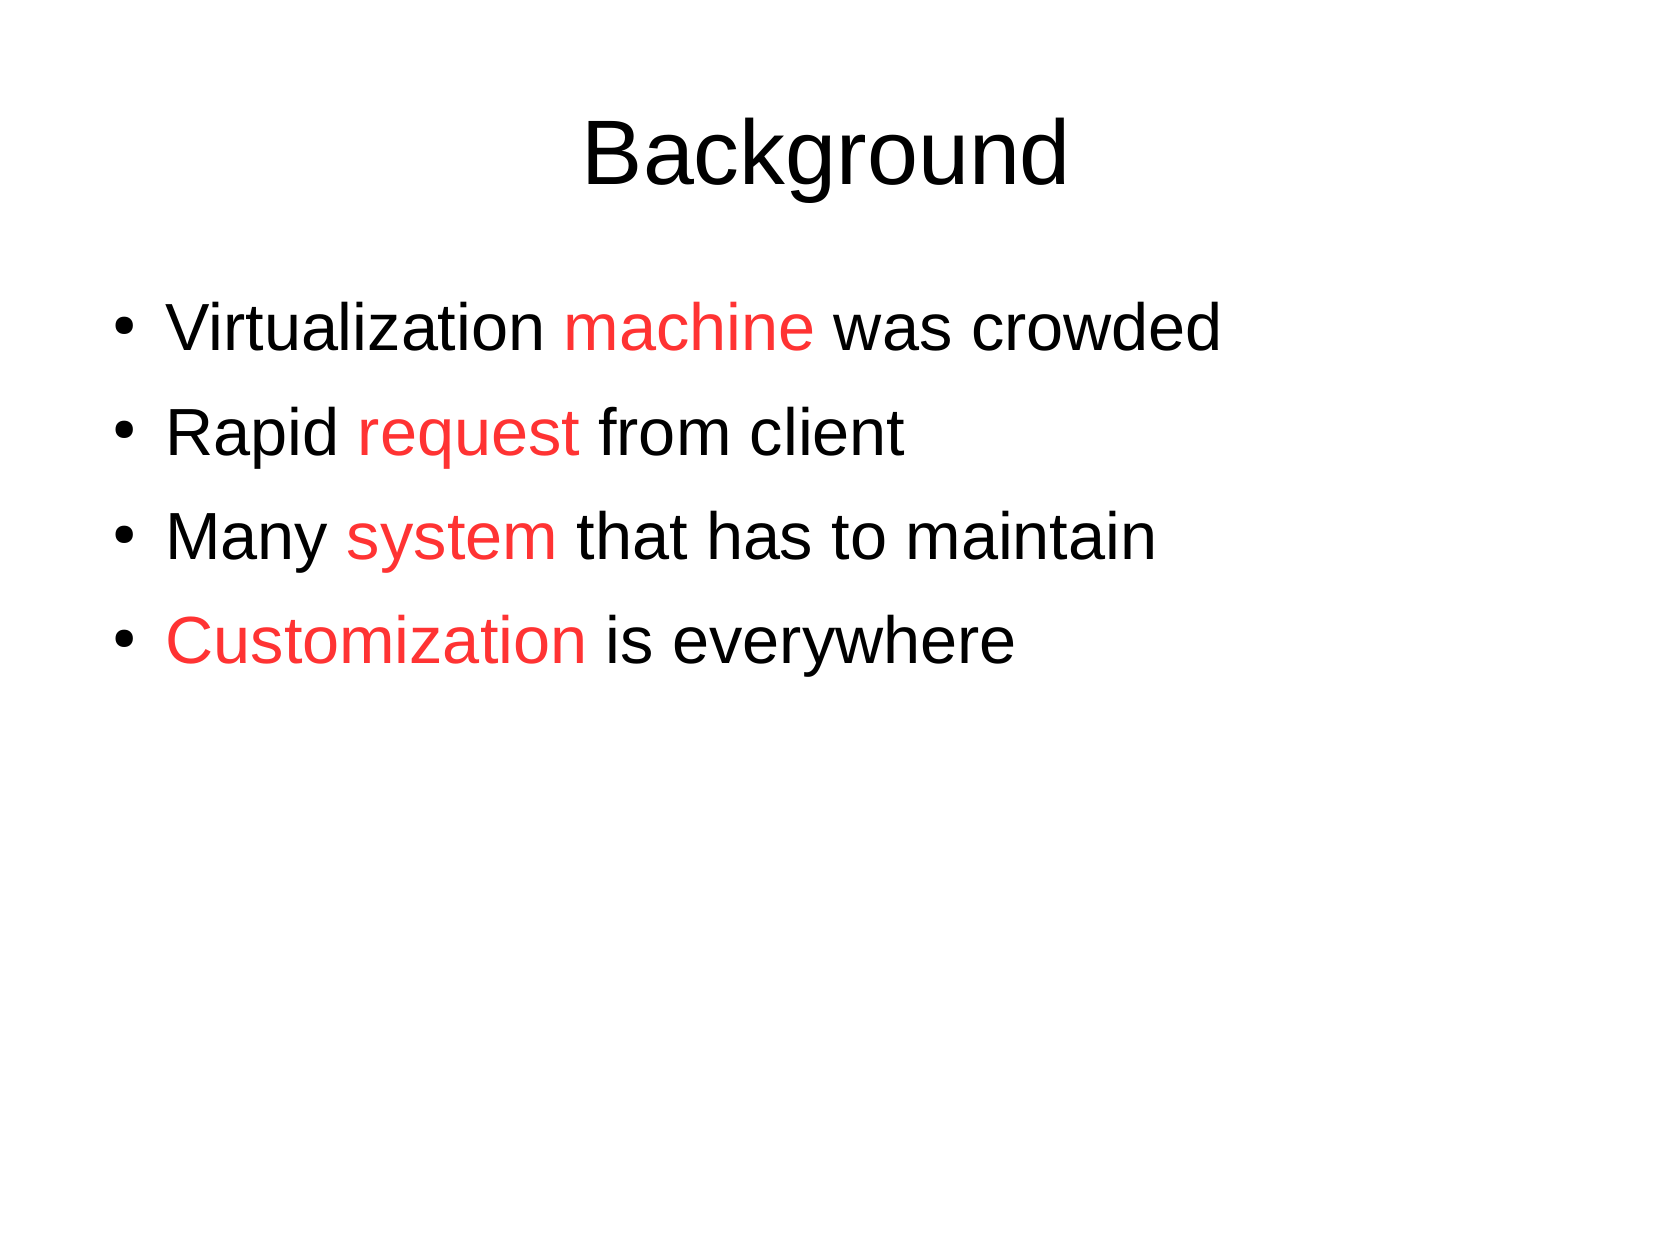

# Background
Virtualization machine was crowded
Rapid request from client
Many system that has to maintain
Customization is everywhere